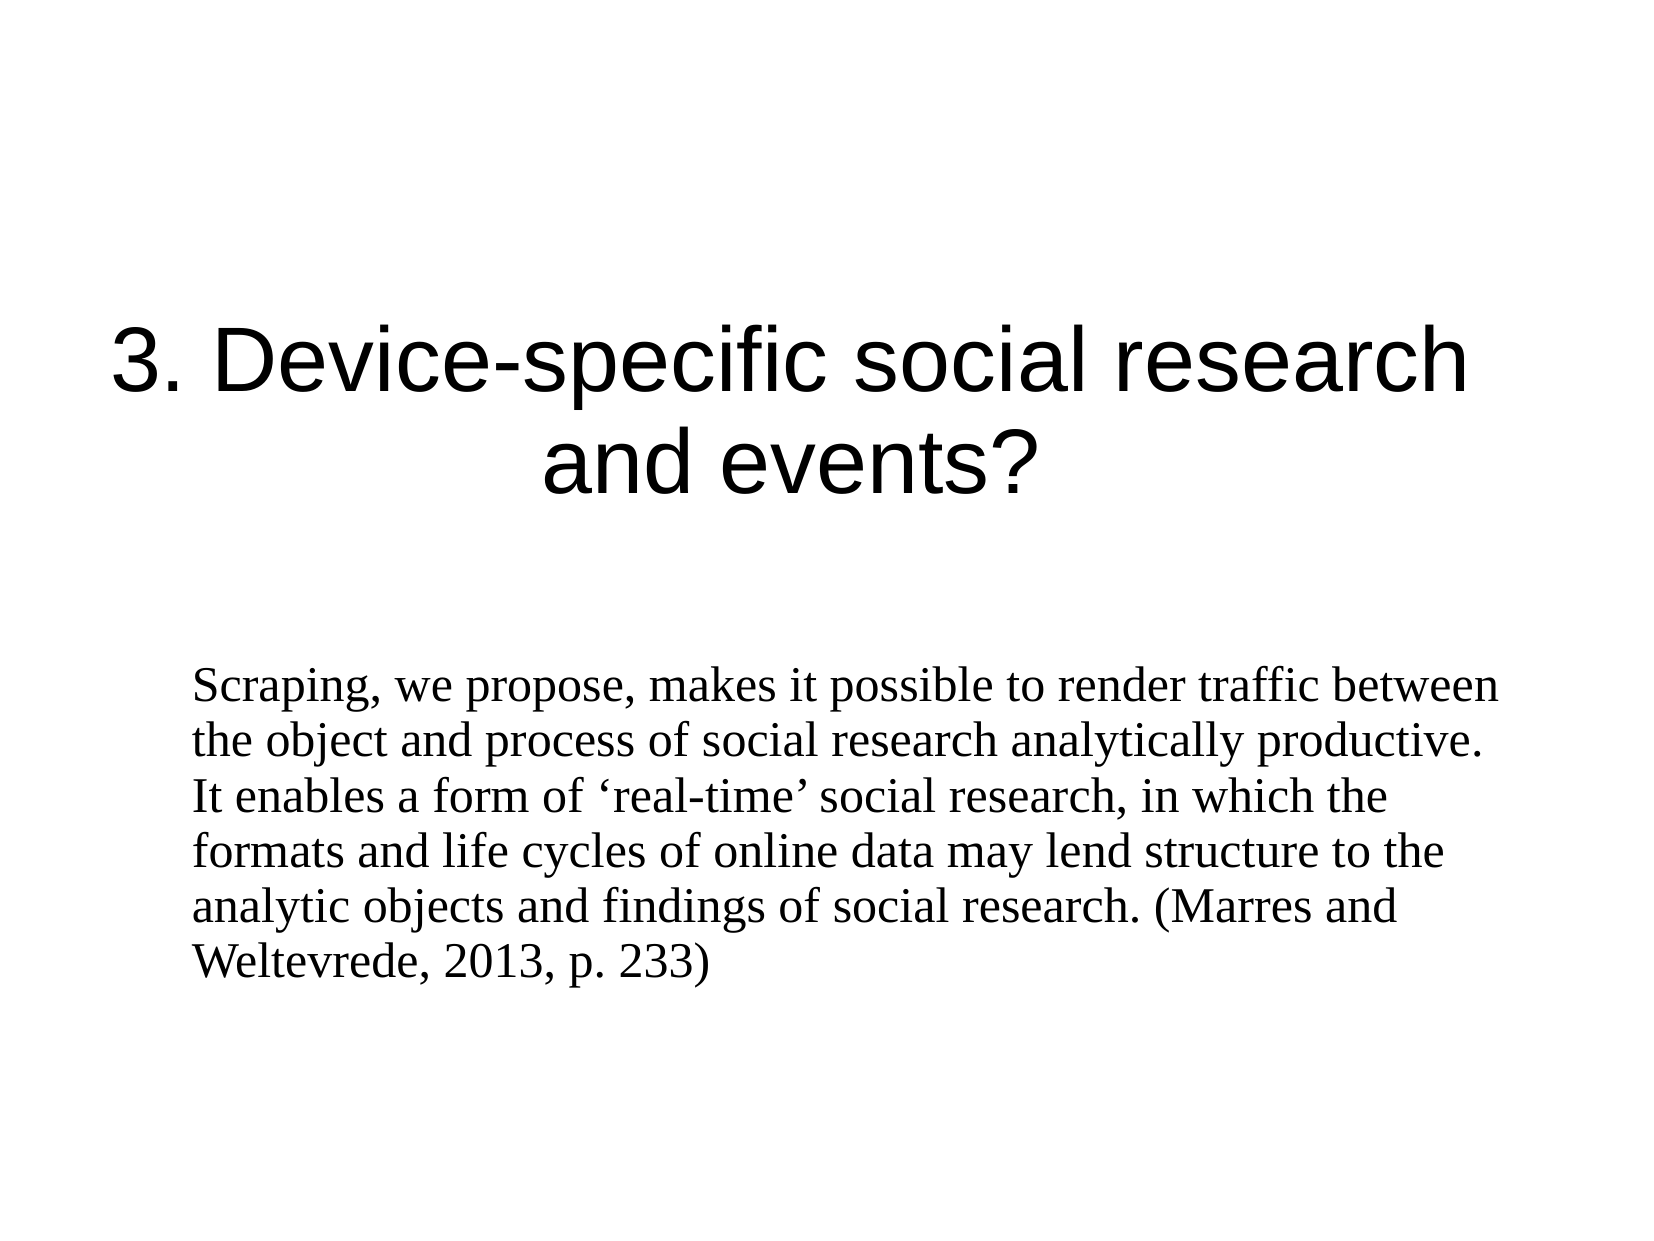

# 3. Device-specific social research and events?
Scraping, we propose, makes it possible to render traffic between the object and process of social research analytically productive. It enables a form of ‘real-time’ social research, in which the formats and life cycles of online data may lend structure to the analytic objects and findings of social research. (Marres and Weltevrede, 2013, p. 233)